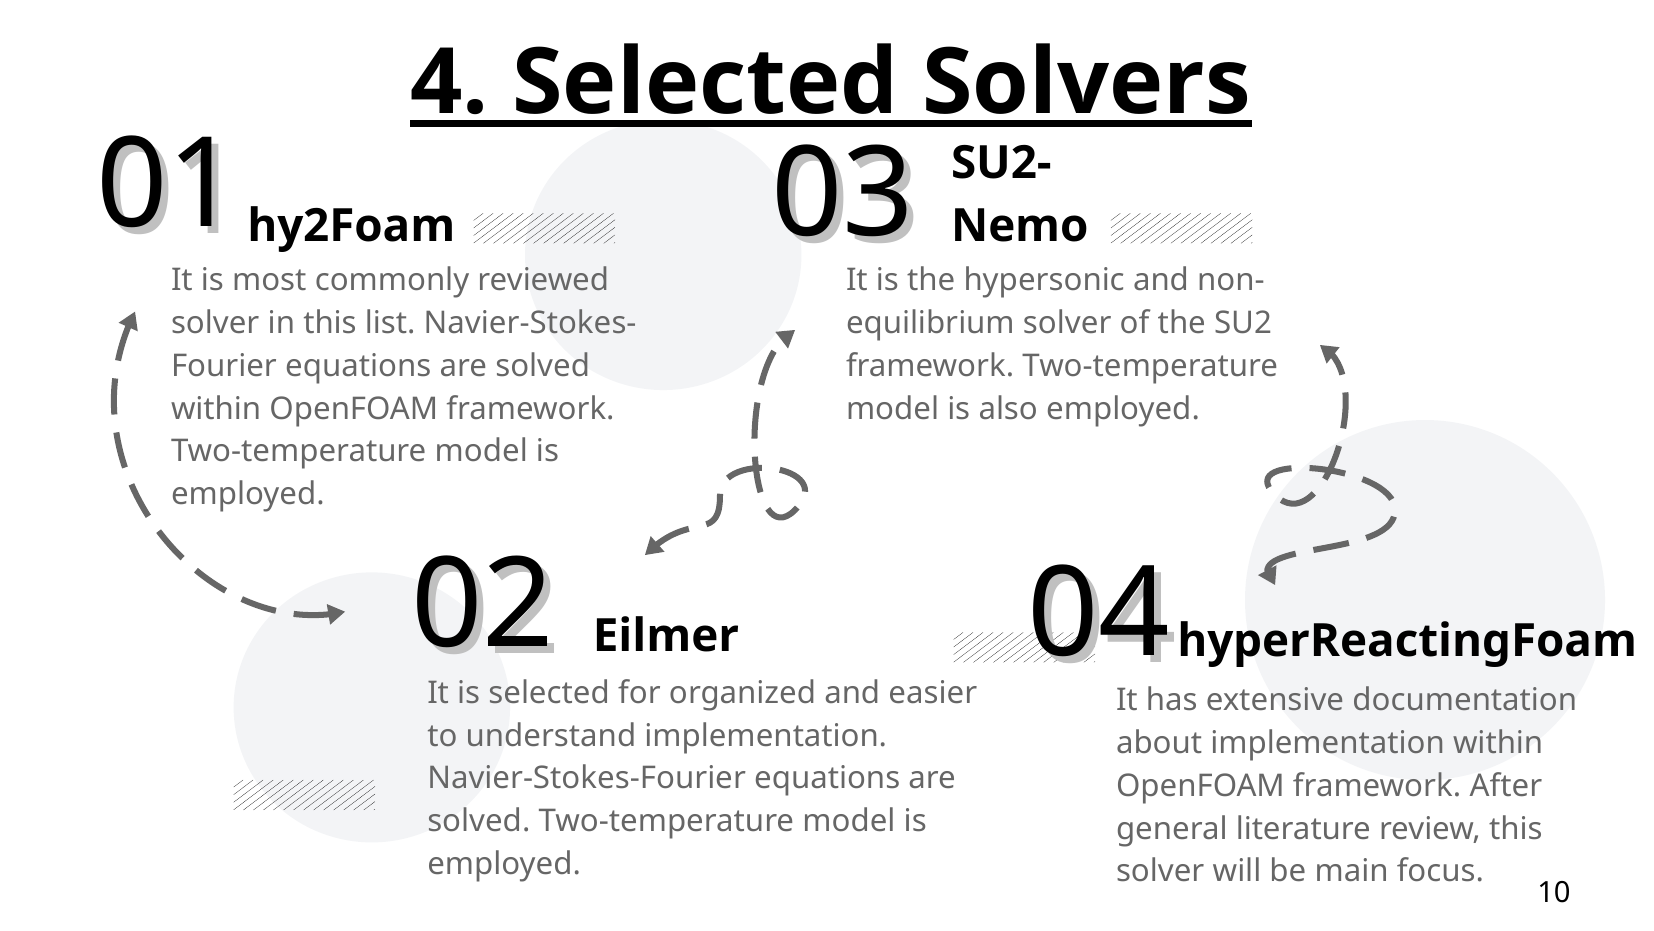

# 4. Selected Solvers
01
03
SU2-
Nemo
hy2Foam
It is most commonly reviewed solver in this list. Navier-Stokes-Fourier equations are solved within OpenFOAM framework. Two-temperature model is employed.
It is the hypersonic and non-equilibrium solver of the SU2 framework. Two-temperature model is also employed.
02
04
Eilmer
hyperReactingFoam
It is selected for organized and easier to understand implementation. Navier-Stokes-Fourier equations are solved. Two-temperature model is employed.
It has extensive documentation about implementation within OpenFOAM framework. After general literature review, this solver will be main focus.
10